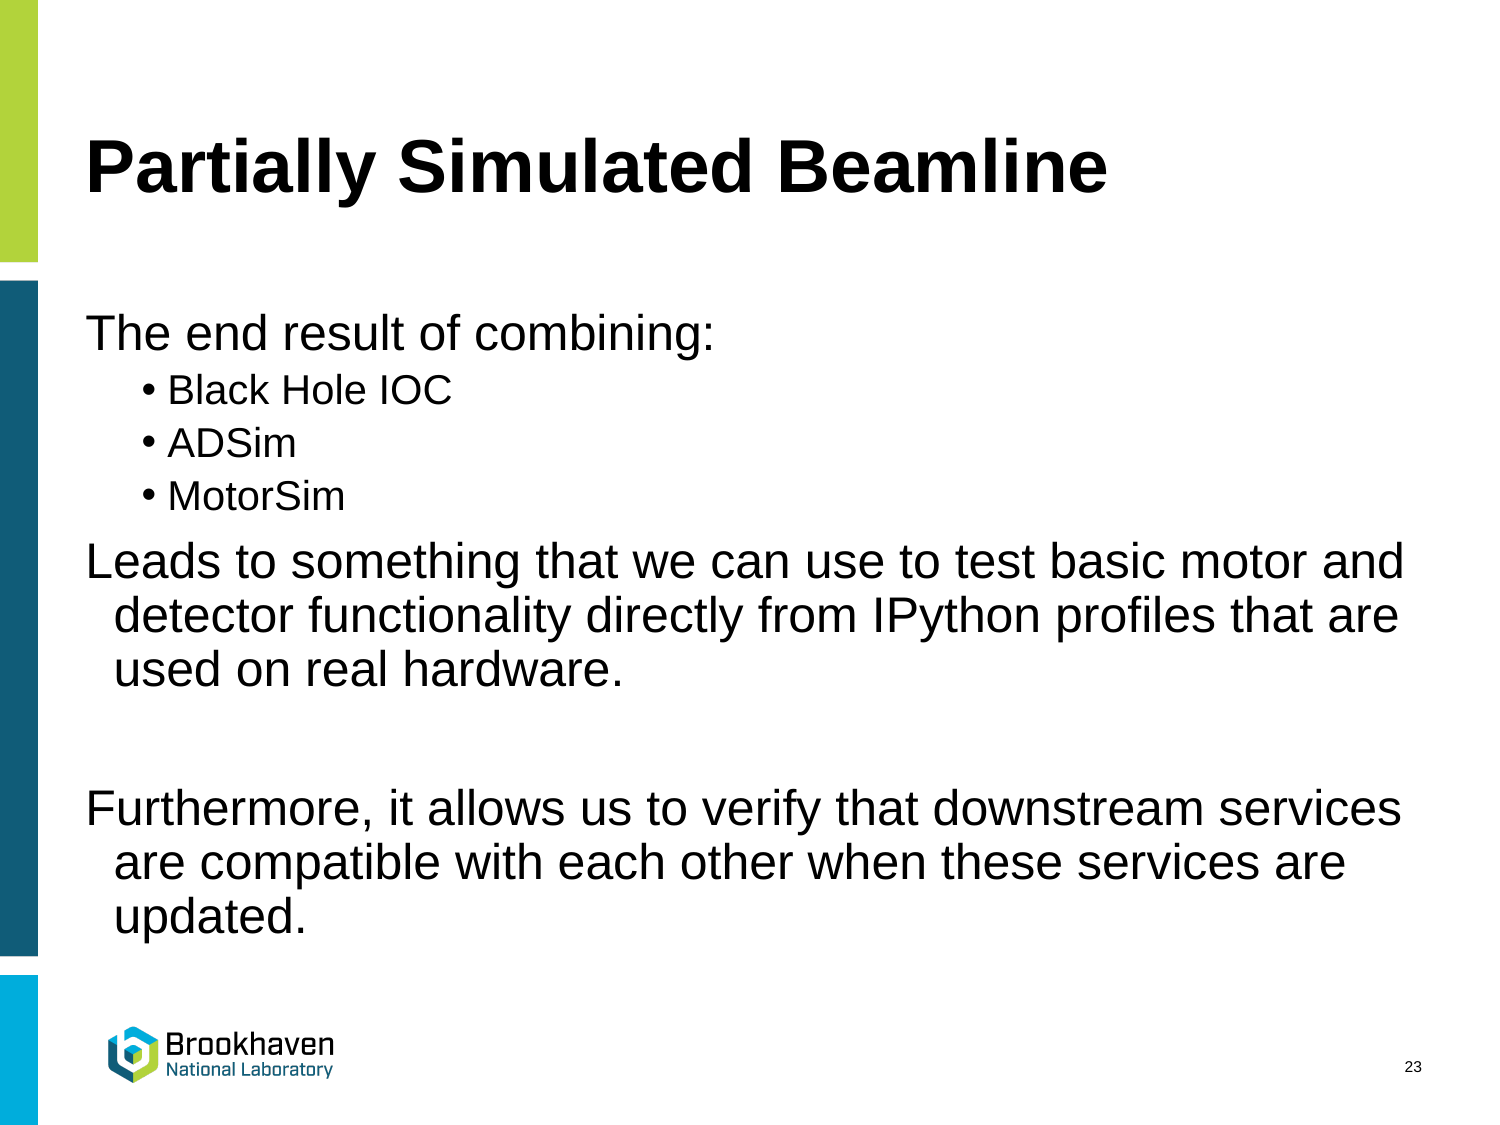

# Partially Simulated Beamline
The end result of combining:
 Black Hole IOC
 ADSim
 MotorSim
Leads to something that we can use to test basic motor and detector functionality directly from IPython profiles that are used on real hardware.
Furthermore, it allows us to verify that downstream services are compatible with each other when these services are updated.